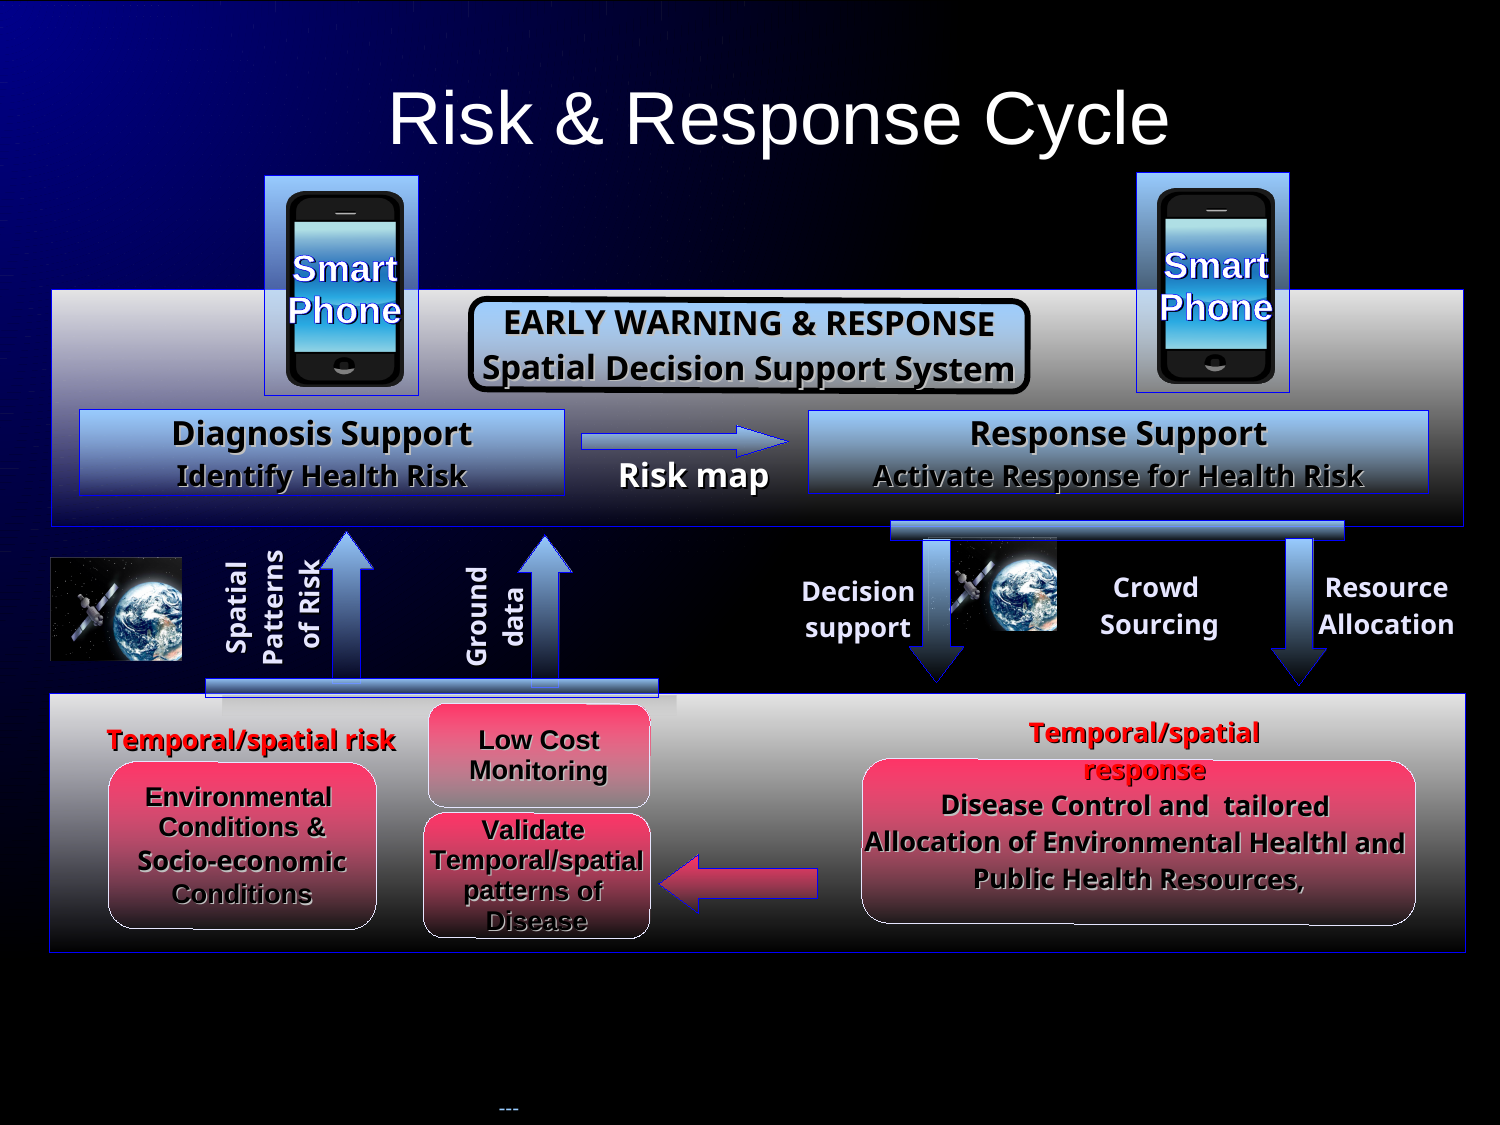

# Risk & Response Cycle
Smart
Phone
Smart
Phone
EARLY WARNING & RESPONSE
Spatial Decision Support System
Diagnosis Support
Identify Health Risk
Response Support
Activate Response for Health Risk
Risk map
Spatial
Patterns
 of Risk
Resource
Allocation
Crowd
Sourcing
Decision
support
Ground
data
Low Cost
Monitoring
Temporal/spatial response
Temporal/spatial risk
Disease Control and tailored
Allocation of Environmental Healthl and
Public Health Resources,
Environmental
Conditions &
Socio-economic
Conditions
Validate
Temporal/spatial
patterns of
Disease